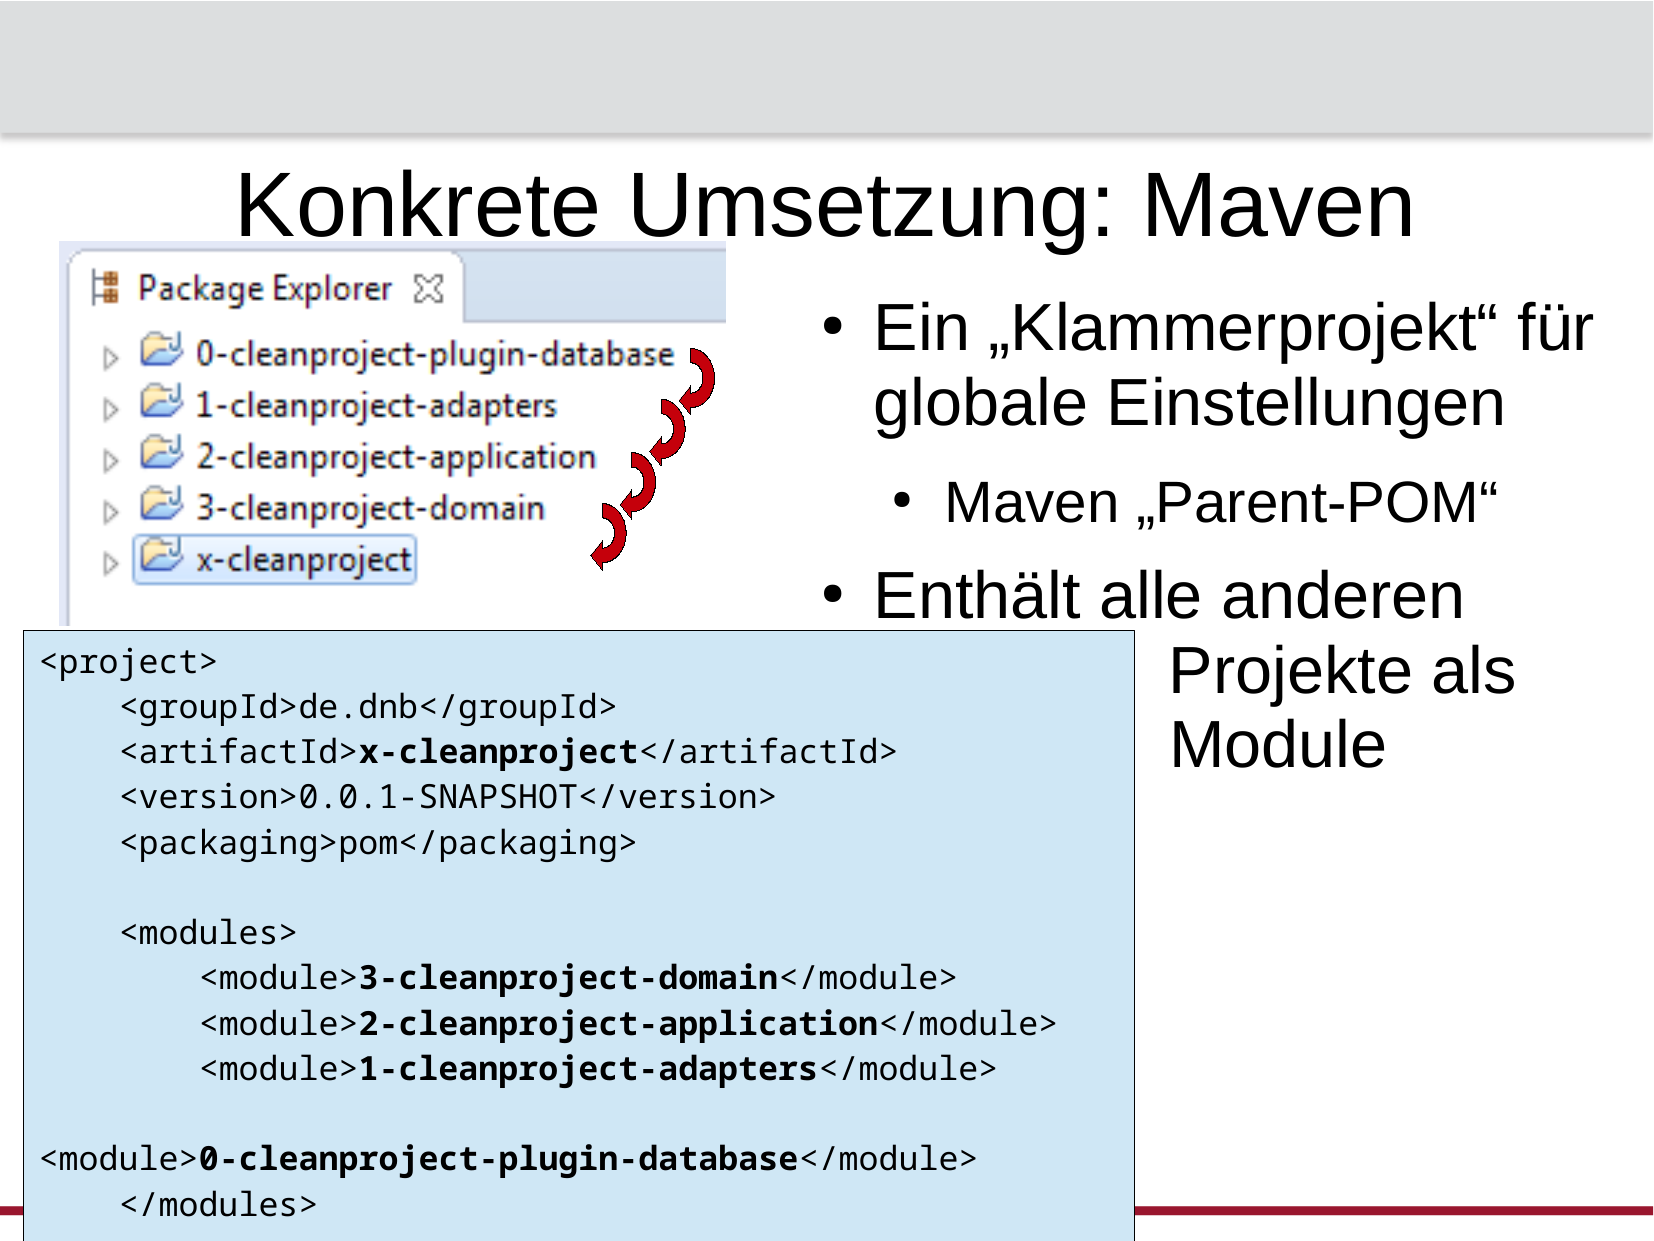

# Konkrete Umsetzung: Maven
Ein „Klammerprojekt“ für globale Einstellungen
Maven „Parent-POM“
Enthält alle anderen
 Projekte als
				Module
<project>
 <groupId>de.dnb</groupId>
 <artifactId>x-cleanproject</artifactId>
 <version>0.0.1-SNAPSHOT</version>
 <packaging>pom</packaging>
 <modules>
 <module>3-cleanproject-domain</module>
 <module>2-cleanproject-application</module>
 <module>1-cleanproject-adapters</module>
 <module>0-cleanproject-plugin-database</module>
 </modules>
	[...]
</project>